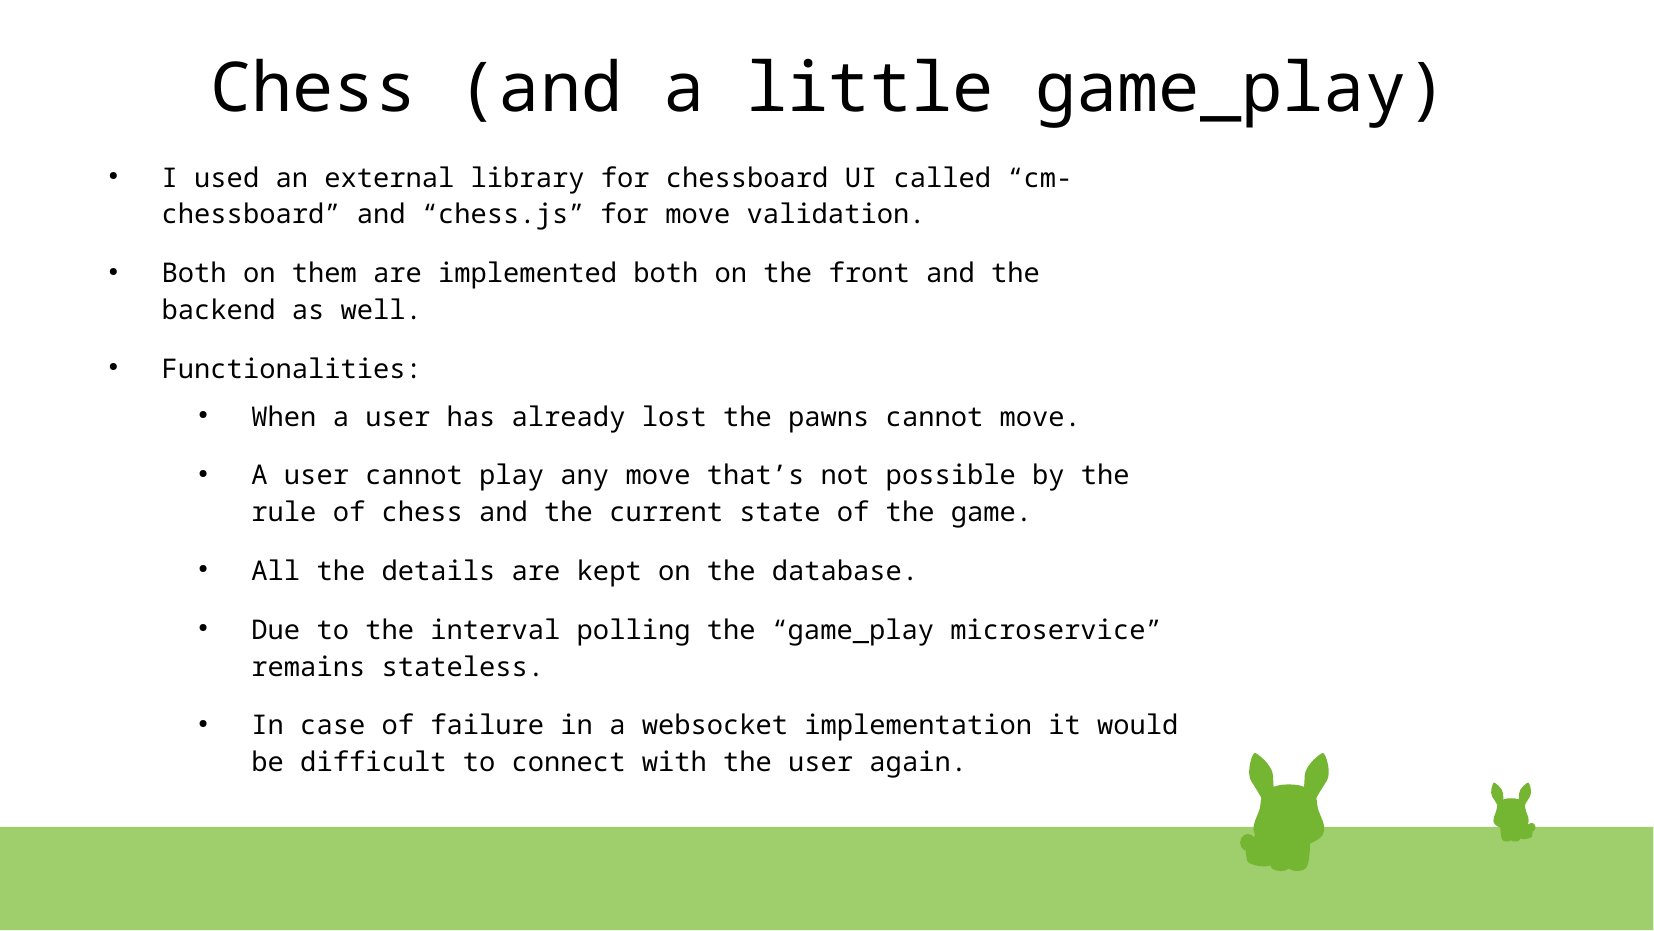

# Chess (and a little game_play)
I used an external library for chessboard UI called “cm-chessboard” and “chess.js” for move validation.
Both on them are implemented both on the front and the backend as well.
Functionalities:
When a user has already lost the pawns cannot move.
A user cannot play any move that’s not possible by the rule of chess and the current state of the game.
All the details are kept on the database.
Due to the interval polling the “game_play microservice” remains stateless.
In case of failure in a websocket implementation it would be difficult to connect with the user again.